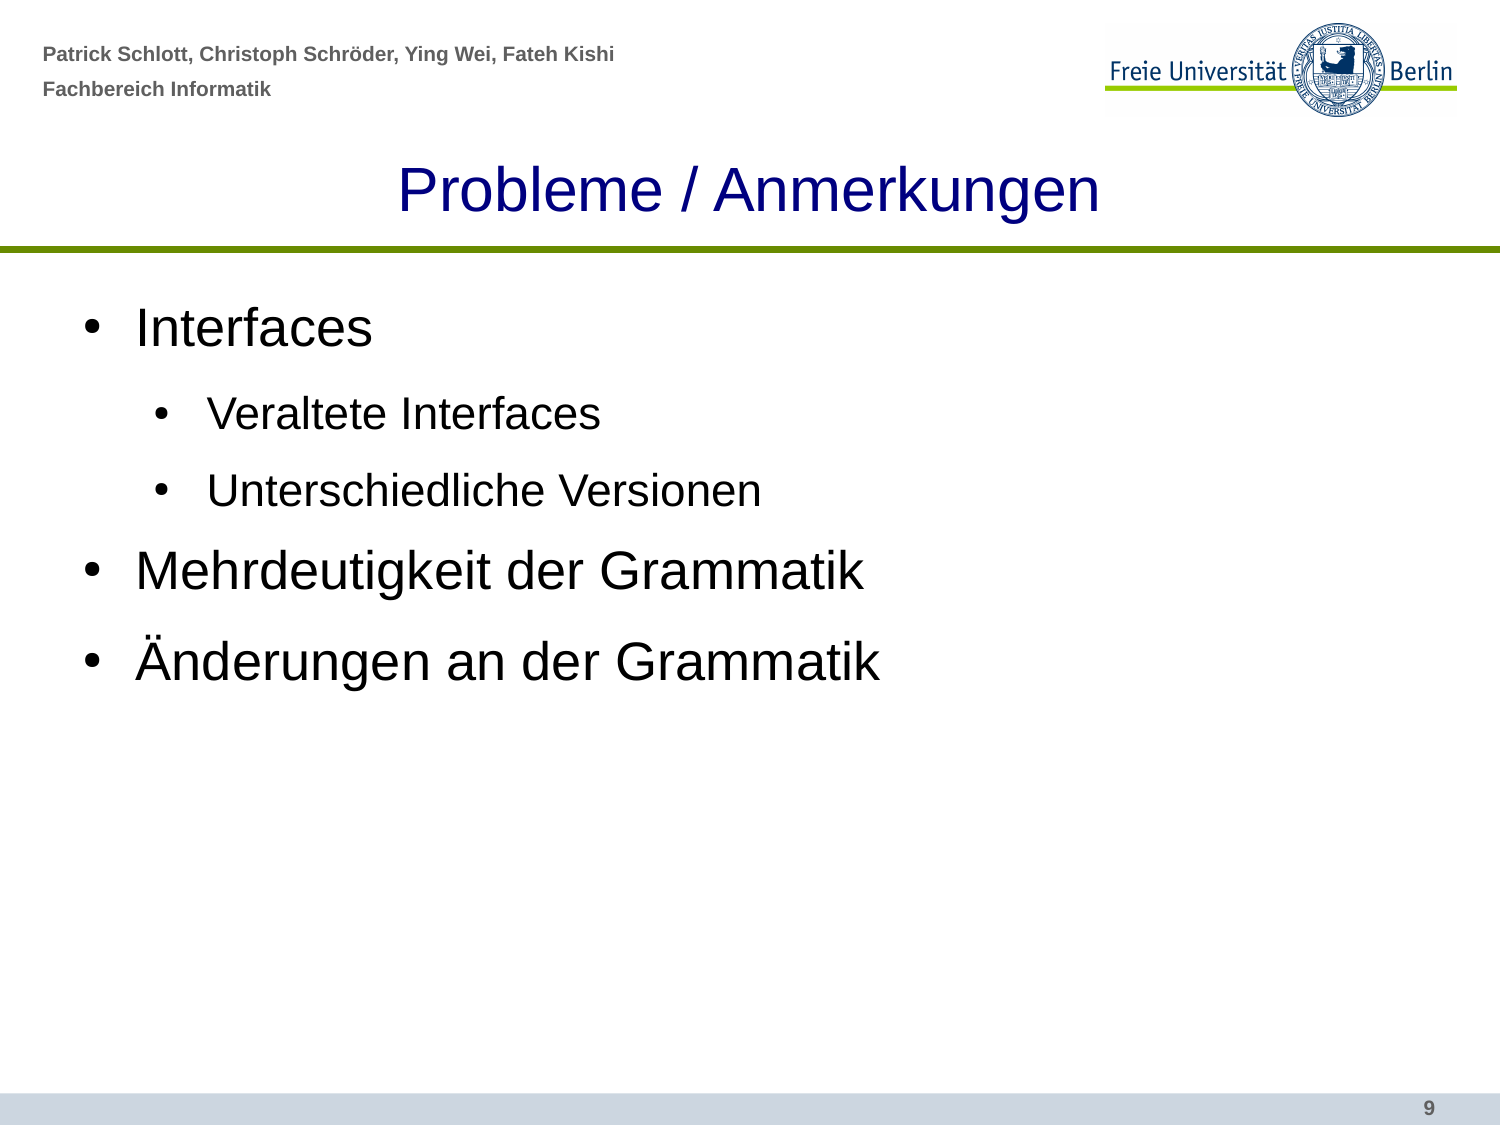

# Probleme / Anmerkungen
Interfaces
Veraltete Interfaces
Unterschiedliche Versionen
Mehrdeutigkeit der Grammatik
Änderungen an der Grammatik